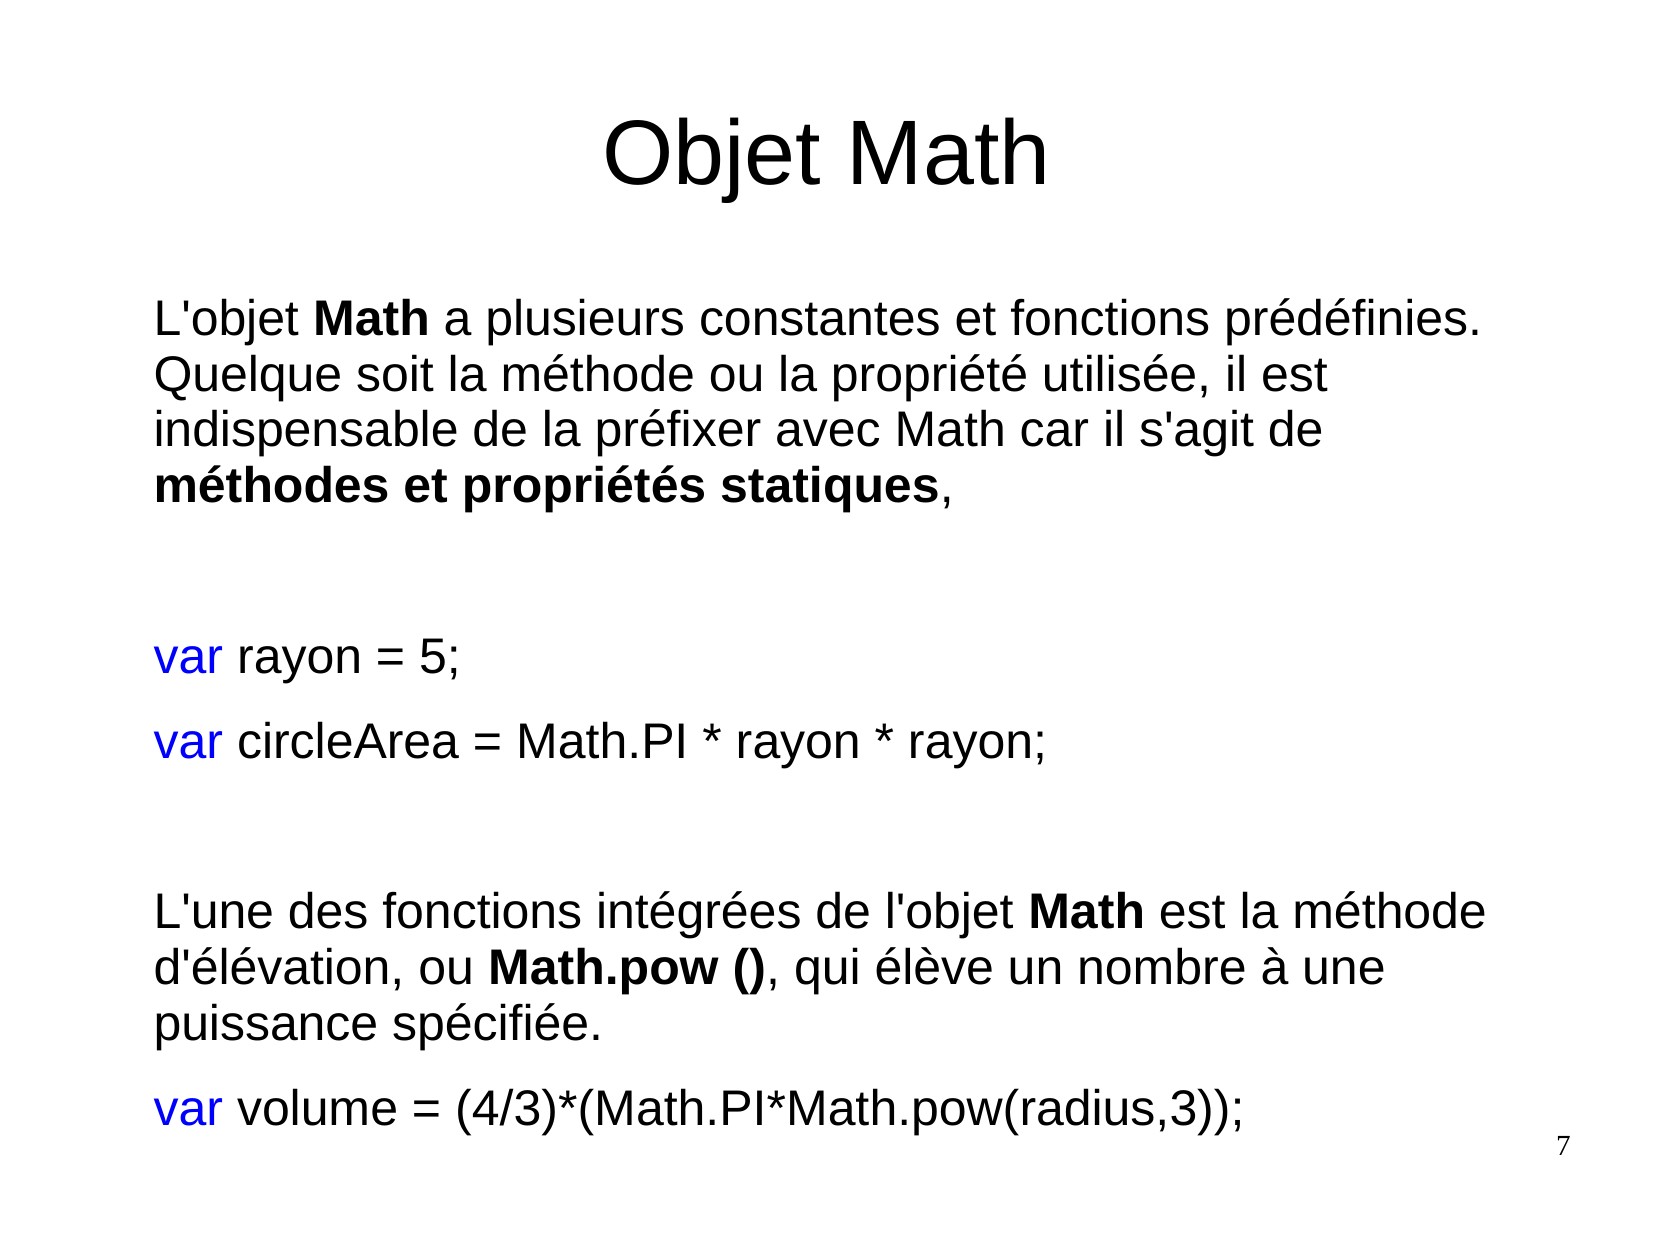

# Objet Math
L'objet Math a plusieurs constantes et fonctions prédéfinies. Quelque soit la méthode ou la propriété utilisée, il est indispensable de la préfixer avec Math car il s'agit de méthodes et propriétés statiques,
var rayon = 5;
var circleArea = Math.PI * rayon * rayon;
L'une des fonctions intégrées de l'objet Math est la méthode d'élévation, ou Math.pow (), qui élève un nombre à une puissance spécifiée.
var volume = (4/3)*(Math.PI*Math.pow(radius,3));
7